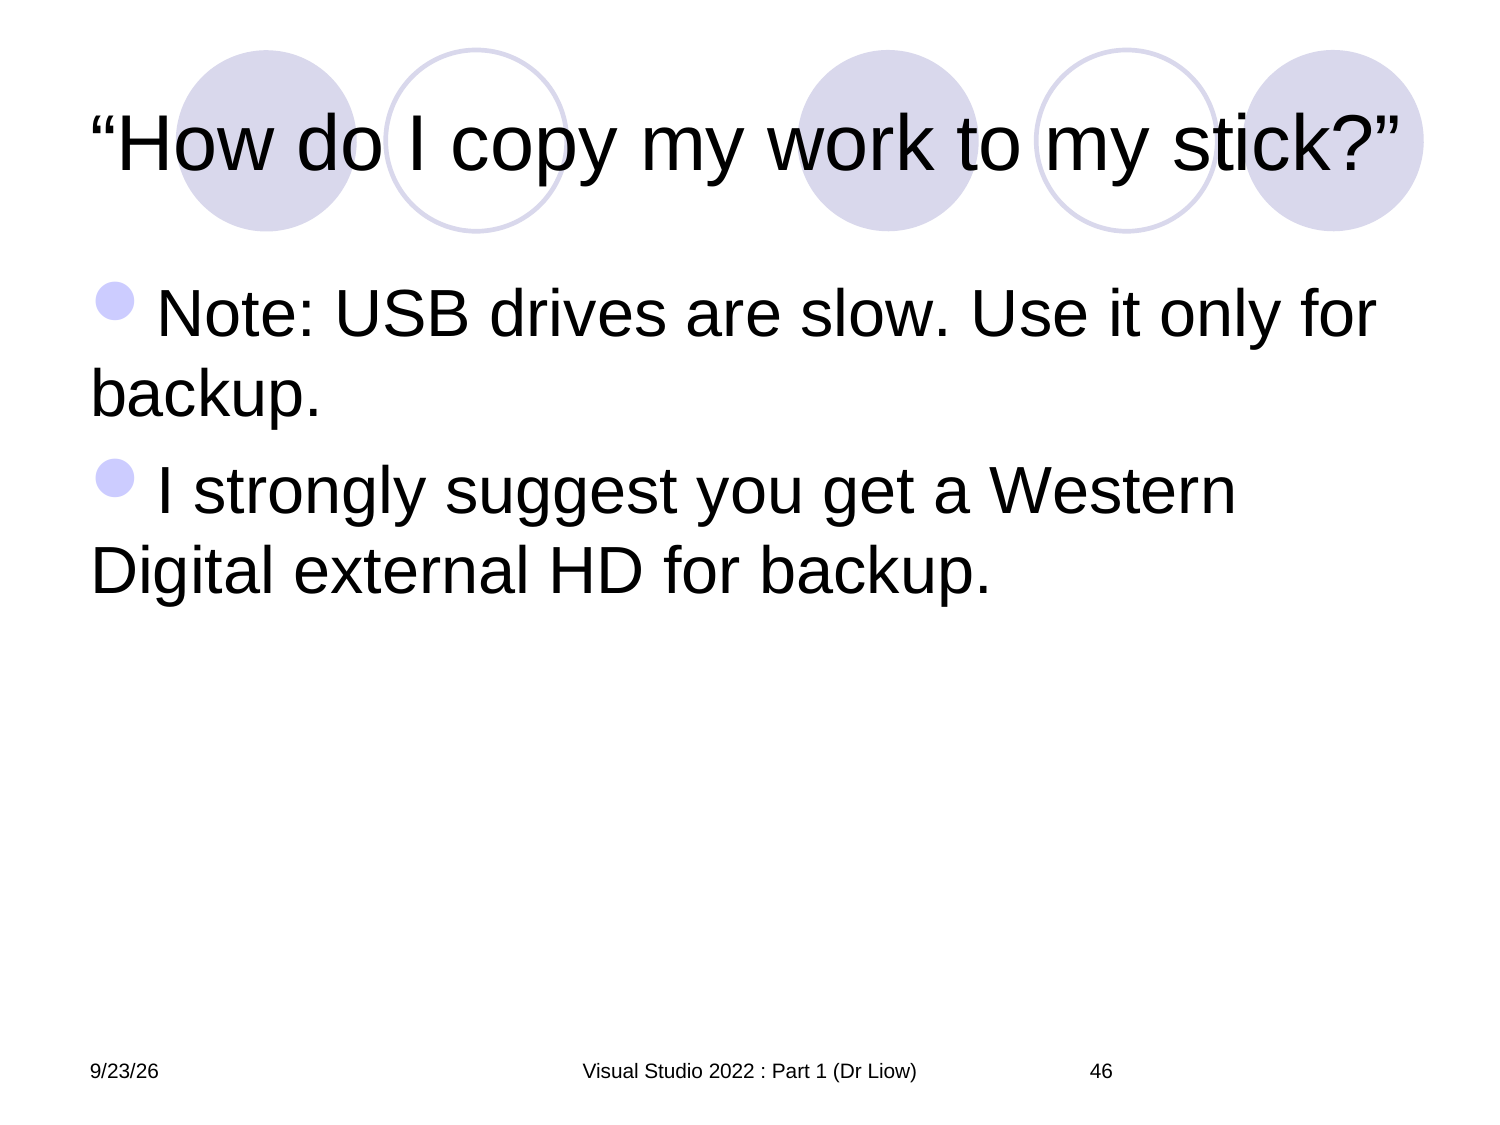

# “How do I copy my work to my stick?”
Note: USB drives are slow. Use it only for backup.
I strongly suggest you get a Western Digital external HD for backup.
Visual Studio 2022 : Part 1 (Dr Liow)